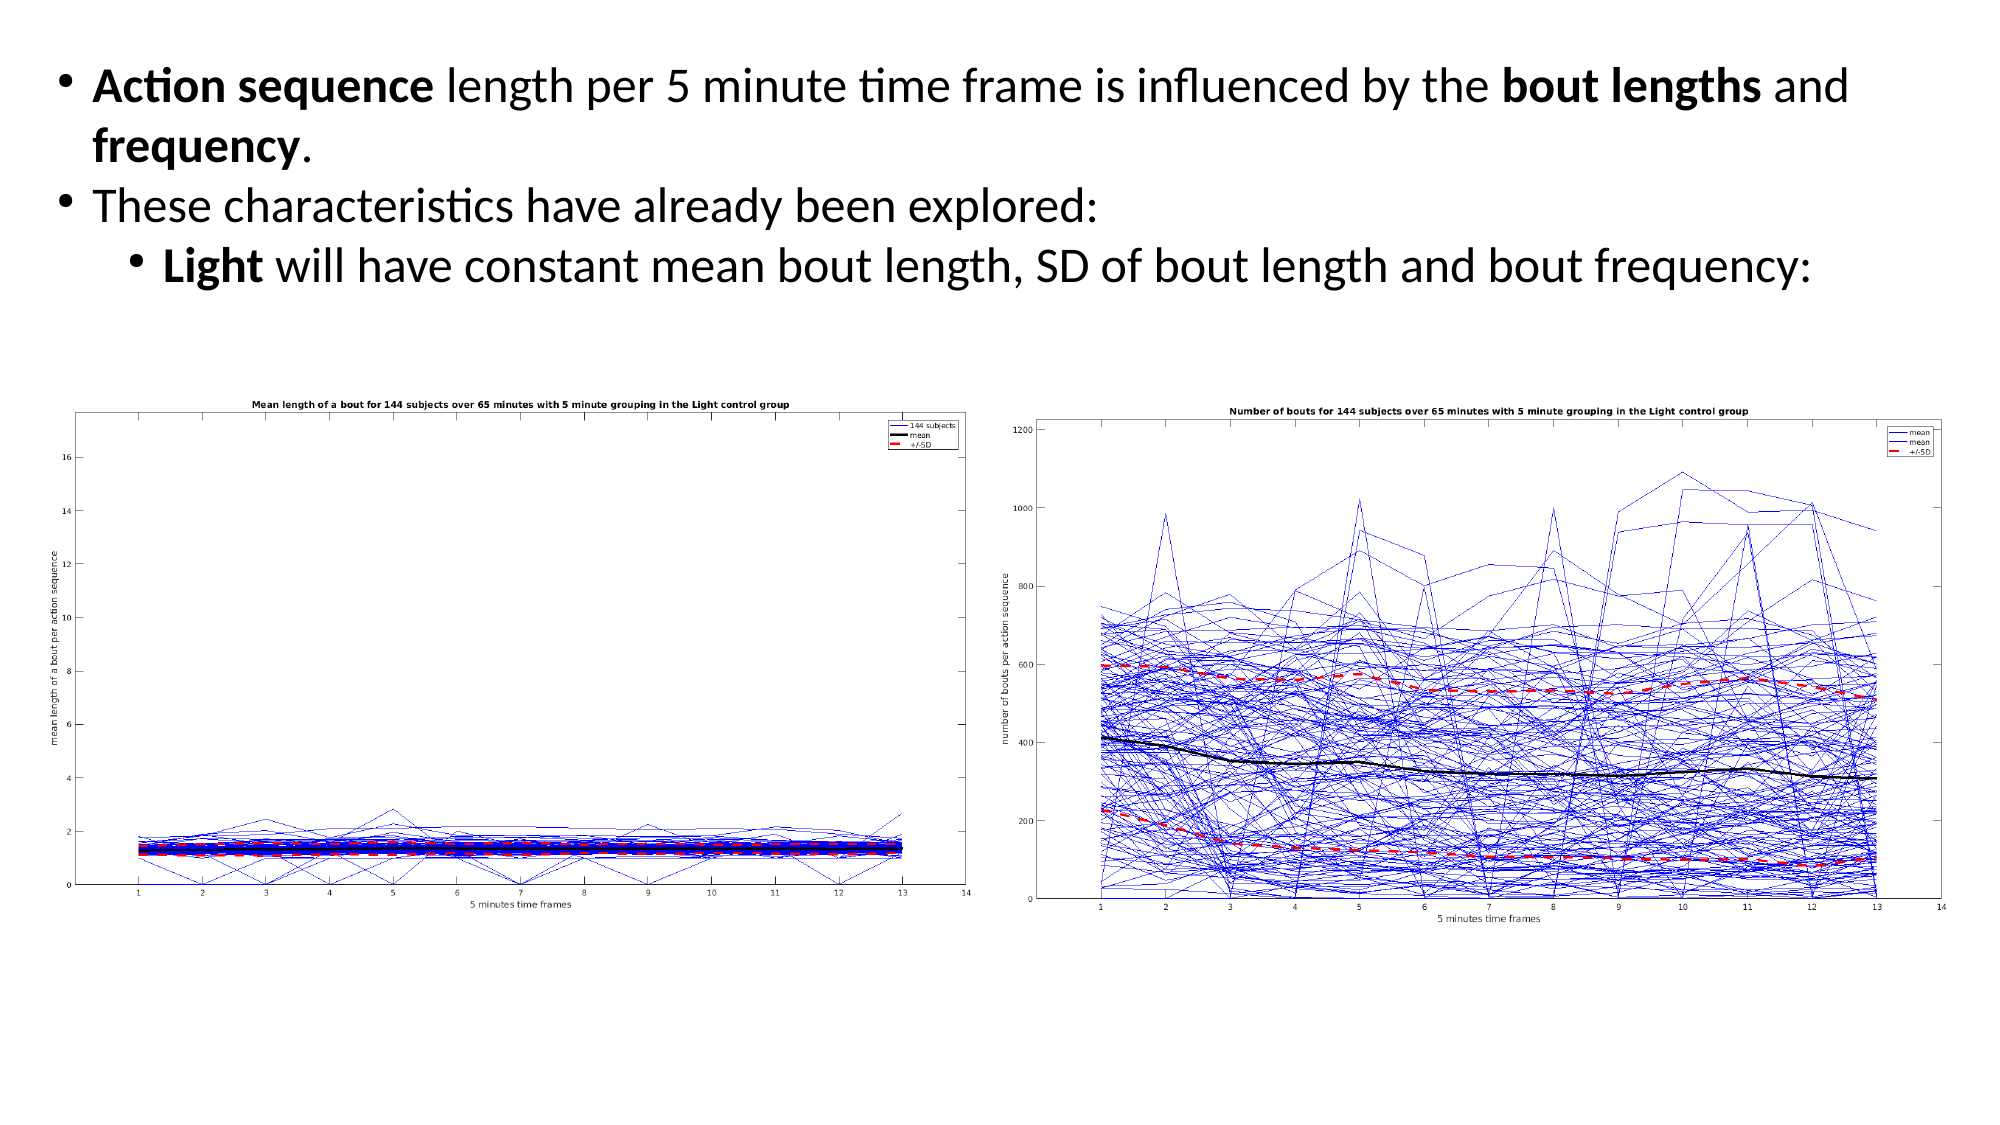

Action sequence length per 5 minute time frame is influenced by the bout lengths and frequency.
These characteristics have already been explored:
Light will have constant mean bout length, SD of bout length and bout frequency: